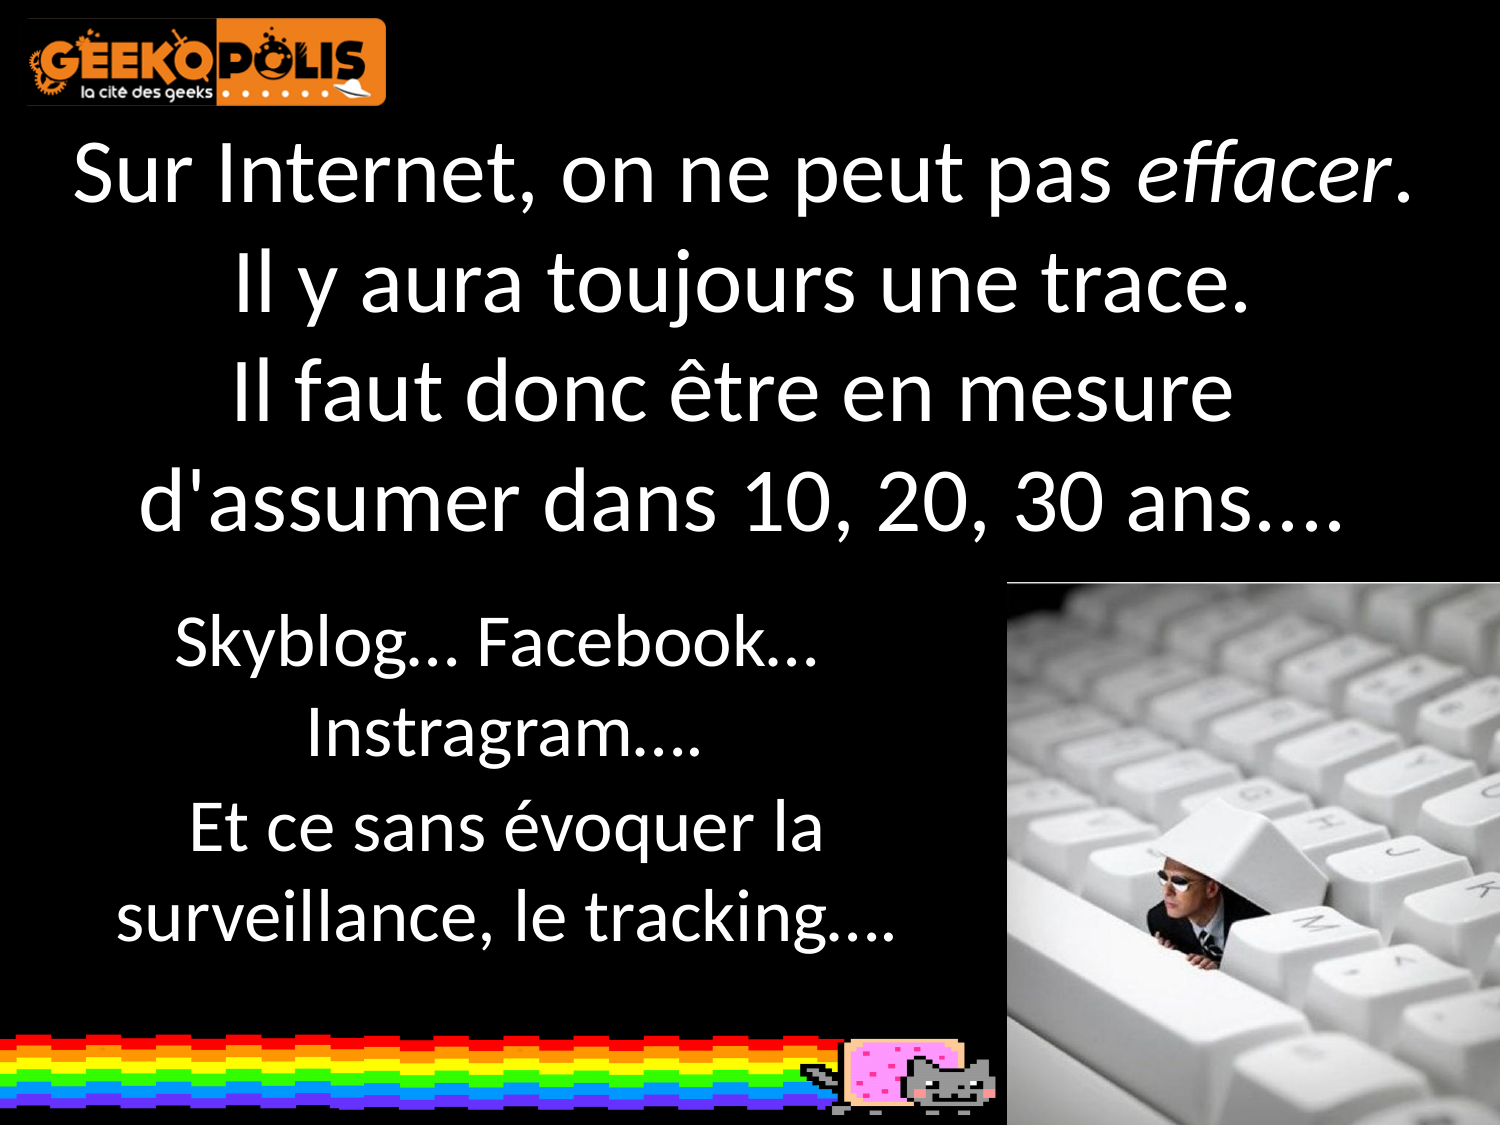

Sur Internet, on ne peut pas effacer.
Il y aura toujours une trace.
Il faut donc être en mesure
d'assumer dans 10, 20, 30 ans....
Skyblog… Facebook…
Instragram….
Et ce sans évoquer la surveillance, le tracking….